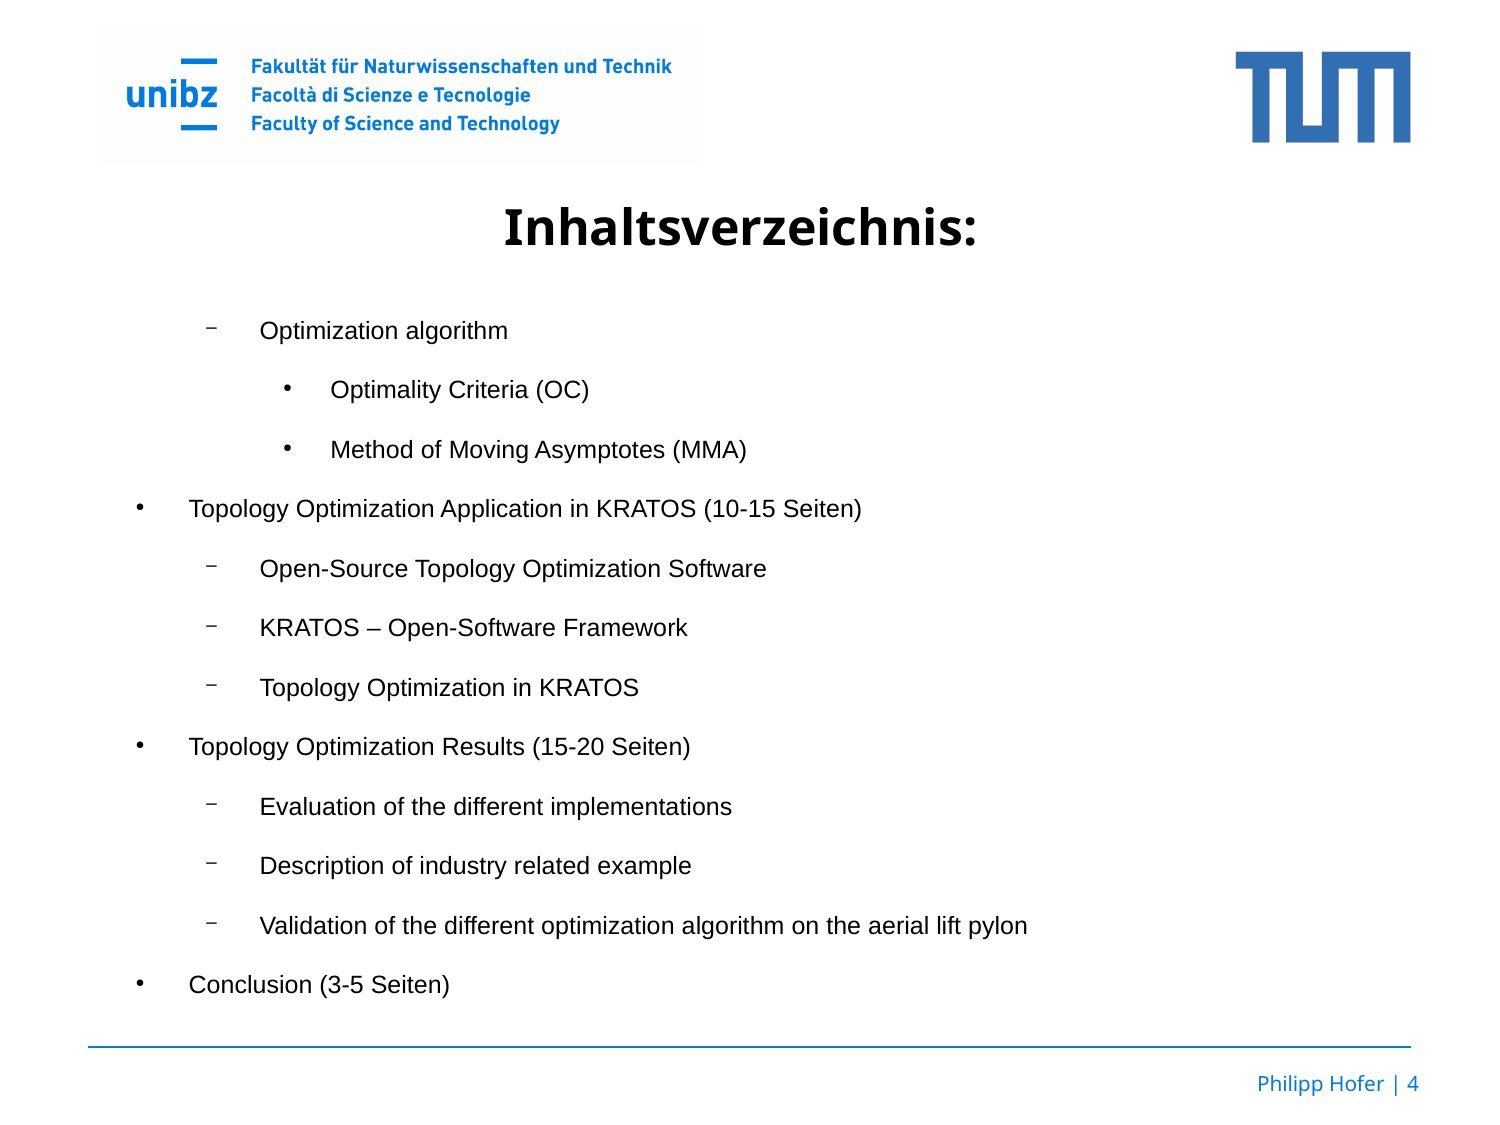

Inhaltsverzeichnis:
Optimization algorithm
Optimality Criteria (OC)
Method of Moving Asymptotes (MMA)
Topology Optimization Application in KRATOS (10-15 Seiten)
Open-Source Topology Optimization Software
KRATOS – Open-Software Framework
Topology Optimization in KRATOS
Topology Optimization Results (15-20 Seiten)
Evaluation of the different implementations
Description of industry related example
Validation of the different optimization algorithm on the aerial lift pylon
Conclusion (3-5 Seiten)